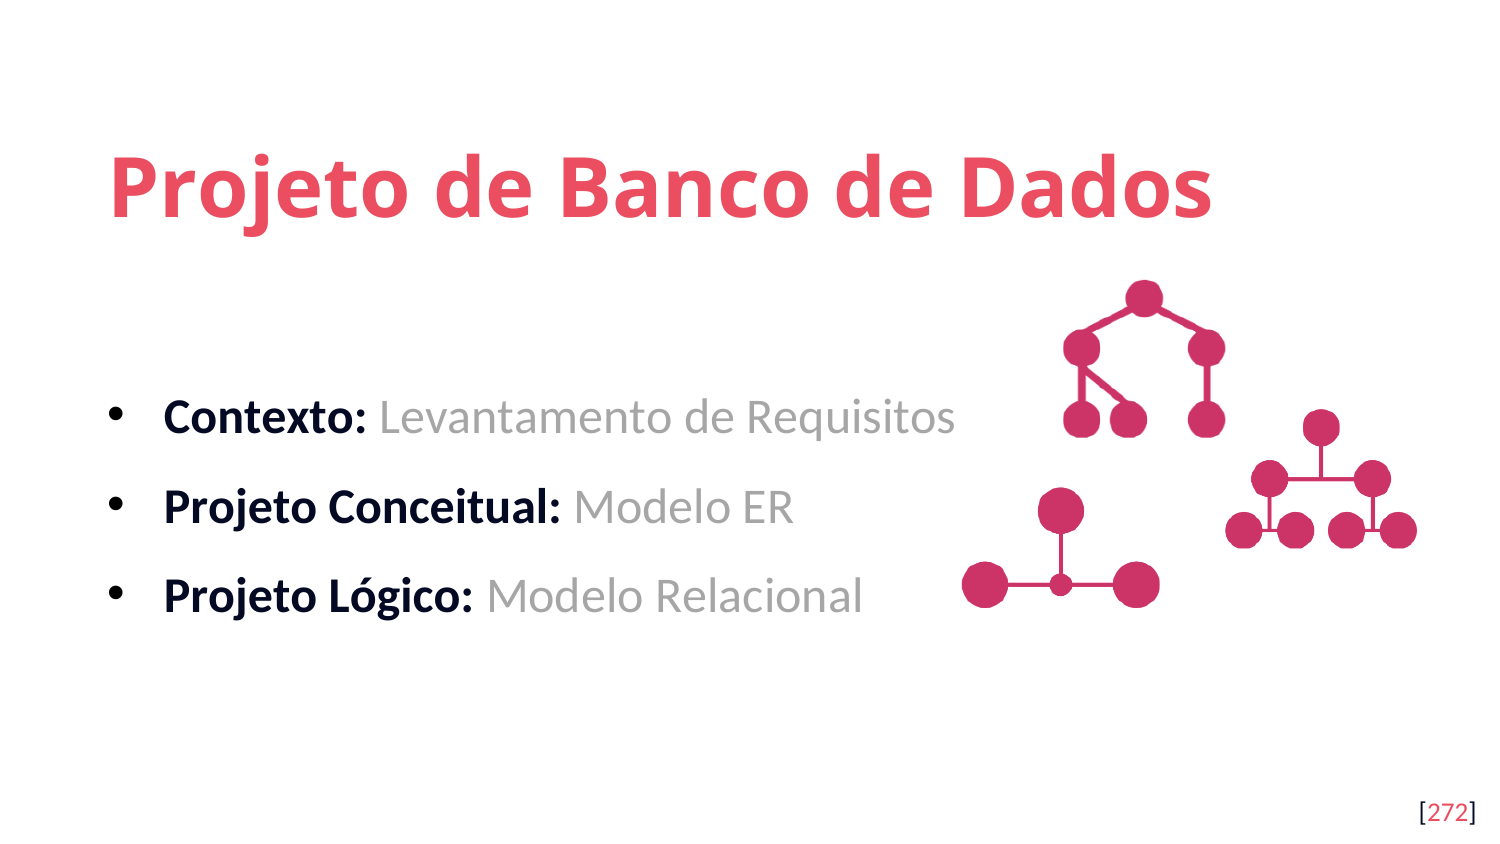

Projeto de Banco de Dados
Contexto: Levantamento de Requisitos
Projeto Conceitual: Modelo ER
Projeto Lógico: Modelo Relacional